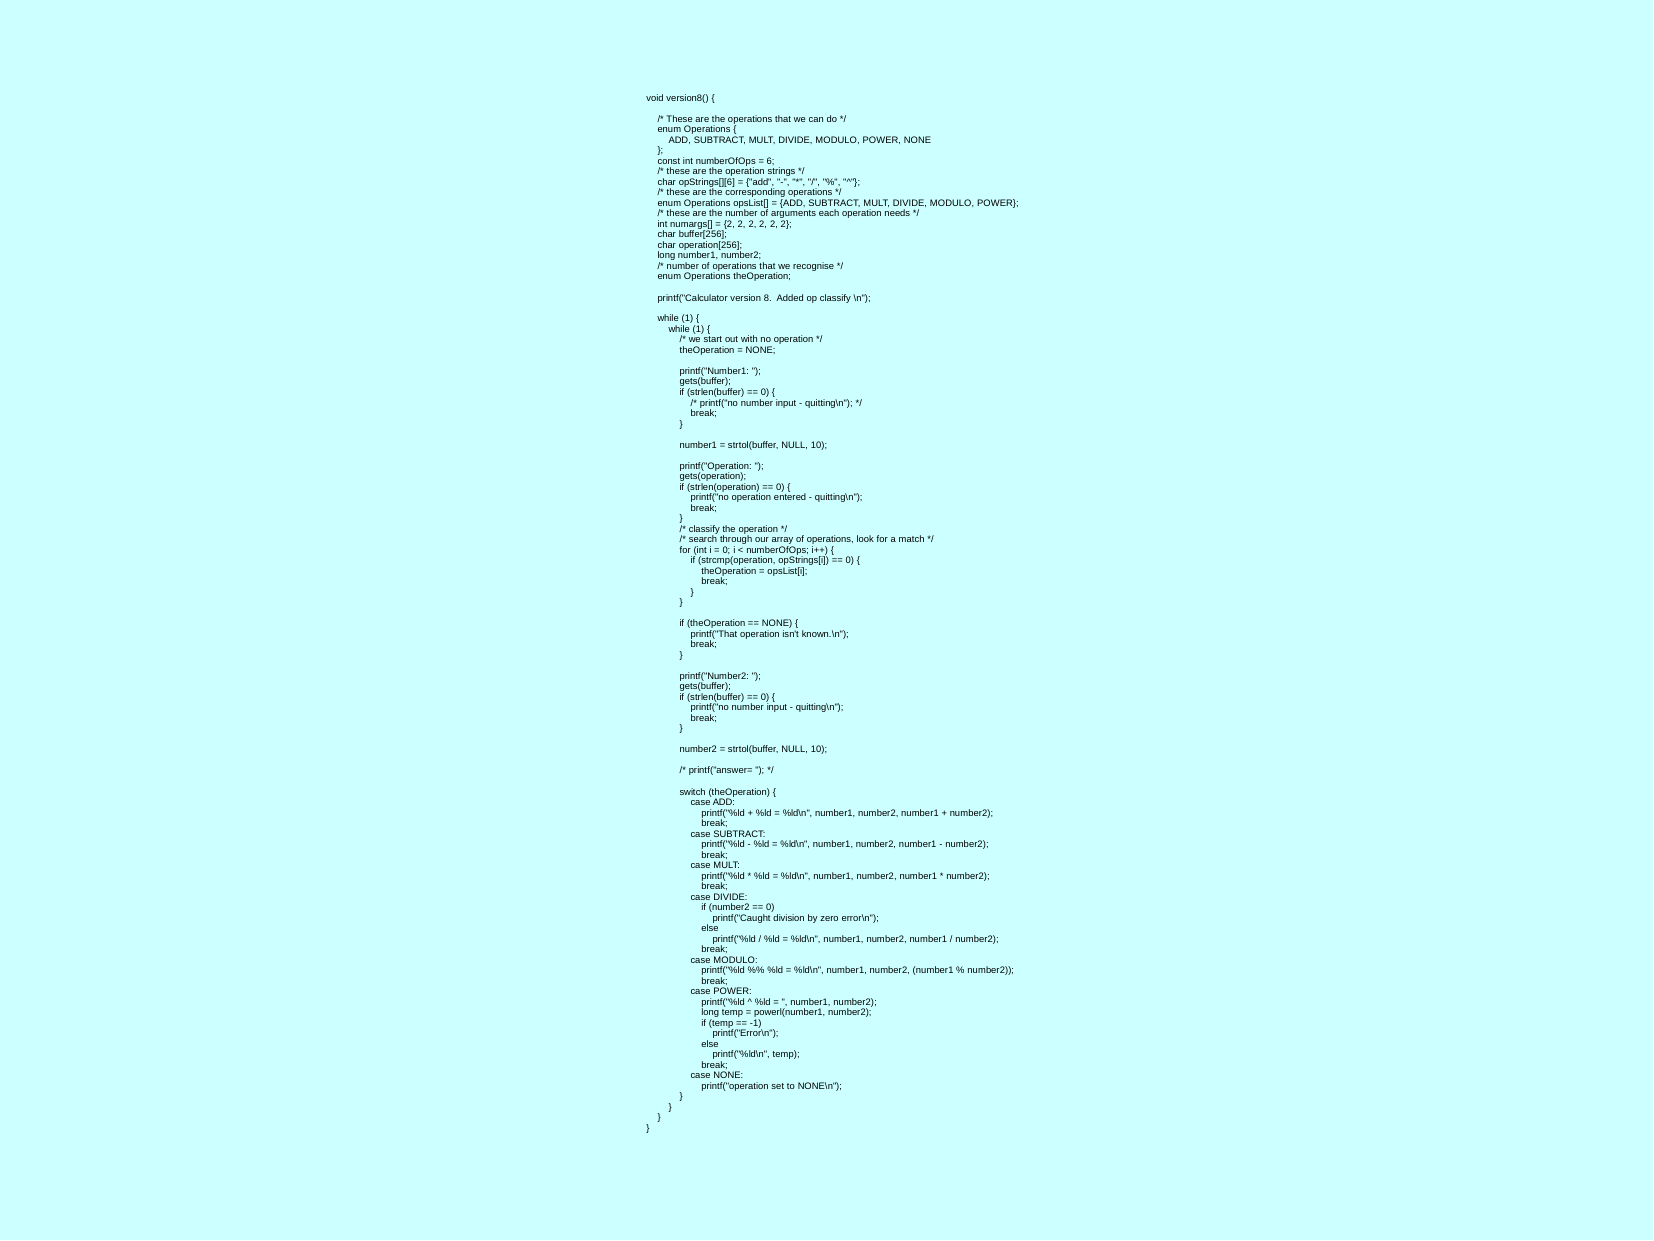

# void version8() {
 /* These are the operations that we can do */
 enum Operations {
 ADD, SUBTRACT, MULT, DIVIDE, MODULO, POWER, NONE
 };
 const int numberOfOps = 6;
 /* these are the operation strings */
 char opStrings[][6] = {"add", "-", "*", "/", "%", "^"};
 /* these are the corresponding operations */
 enum Operations opsList[] = {ADD, SUBTRACT, MULT, DIVIDE, MODULO, POWER};
 /* these are the number of arguments each operation needs */
 int numargs[] = {2, 2, 2, 2, 2, 2};
 char buffer[256];
 char operation[256];
 long number1, number2;
 /* number of operations that we recognise */
 enum Operations theOperation;
 printf("Calculator version 8. Added op classify \n");
 while (1) {
 while (1) {
 /* we start out with no operation */
 theOperation = NONE;
 printf("Number1: ");
 gets(buffer);
 if (strlen(buffer) == 0) {
 /* printf("no number input - quitting\n"); */
 break;
 }
 number1 = strtol(buffer, NULL, 10);
 printf("Operation: ");
 gets(operation);
 if (strlen(operation) == 0) {
 printf("no operation entered - quitting\n");
 break;
 }
 /* classify the operation */
 /* search through our array of operations, look for a match */
 for (int i = 0; i < numberOfOps; i++) {
 if (strcmp(operation, opStrings[i]) == 0) {
 theOperation = opsList[i];
 break;
 }
 }
 if (theOperation == NONE) {
 printf("That operation isn't known.\n");
 break;
 }
 printf("Number2: ");
 gets(buffer);
 if (strlen(buffer) == 0) {
 printf("no number input - quitting\n");
 break;
 }
 number2 = strtol(buffer, NULL, 10);
 /* printf("answer= "); */
 switch (theOperation) {
 case ADD:
 printf("%ld + %ld = %ld\n", number1, number2, number1 + number2);
 break;
 case SUBTRACT:
 printf("%ld - %ld = %ld\n", number1, number2, number1 - number2);
 break;
 case MULT:
 printf("%ld * %ld = %ld\n", number1, number2, number1 * number2);
 break;
 case DIVIDE:
 if (number2 == 0)
 printf("Caught division by zero error\n");
 else
 printf("%ld / %ld = %ld\n", number1, number2, number1 / number2);
 break;
 case MODULO:
 printf("%ld %% %ld = %ld\n", number1, number2, (number1 % number2));
 break;
 case POWER:
 printf("%ld ^ %ld = ", number1, number2);
 long temp = powerl(number1, number2);
 if (temp == -1)
 printf("Error\n");
 else
 printf("%ld\n", temp);
 break;
 case NONE:
 printf("operation set to NONE\n");
 }
 }
 }
}